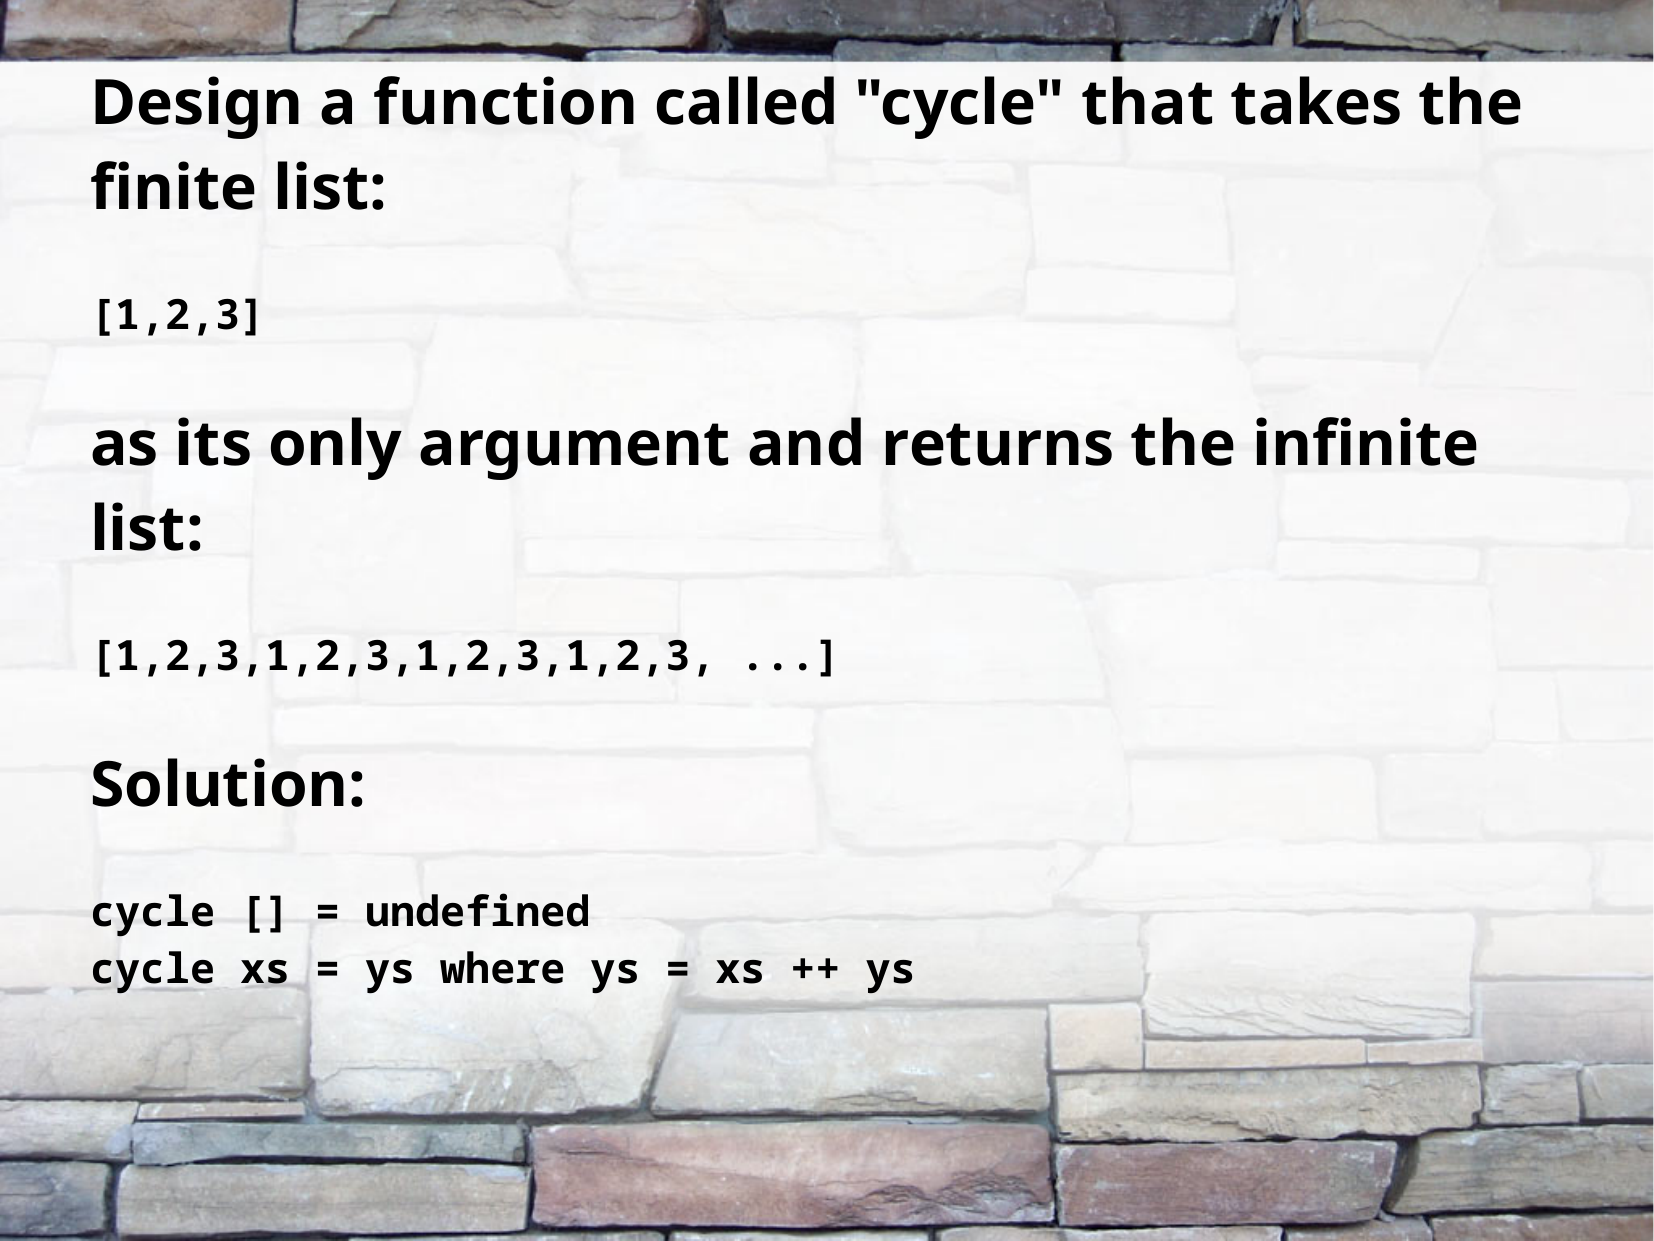

# Design a function called "cycle" that takes the finite list:
[1,2,3]
as its only argument and returns the infinite list:
[1,2,3,1,2,3,1,2,3,1,2,3, ...]
Solution:
cycle [] = undefined
cycle xs = ys where ys = xs ++ ys